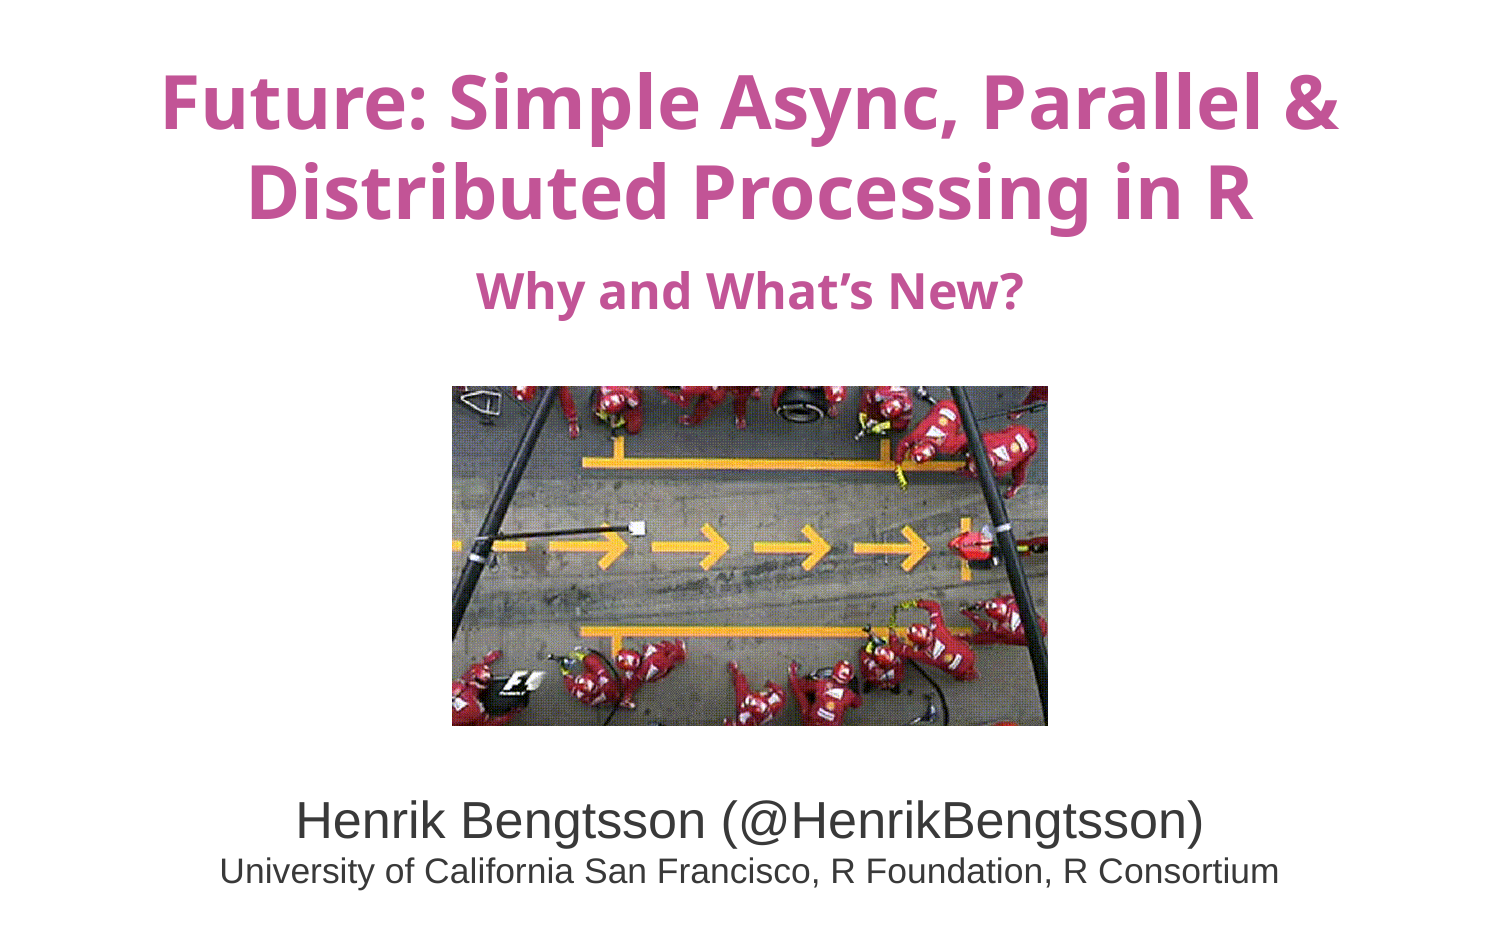

# Future: Simple Async, Parallel & Distributed Processing in R Why and What’s New?
Henrik Bengtsson (@HenrikBengtsson)
University of California San Francisco, R Foundation, R Consortium